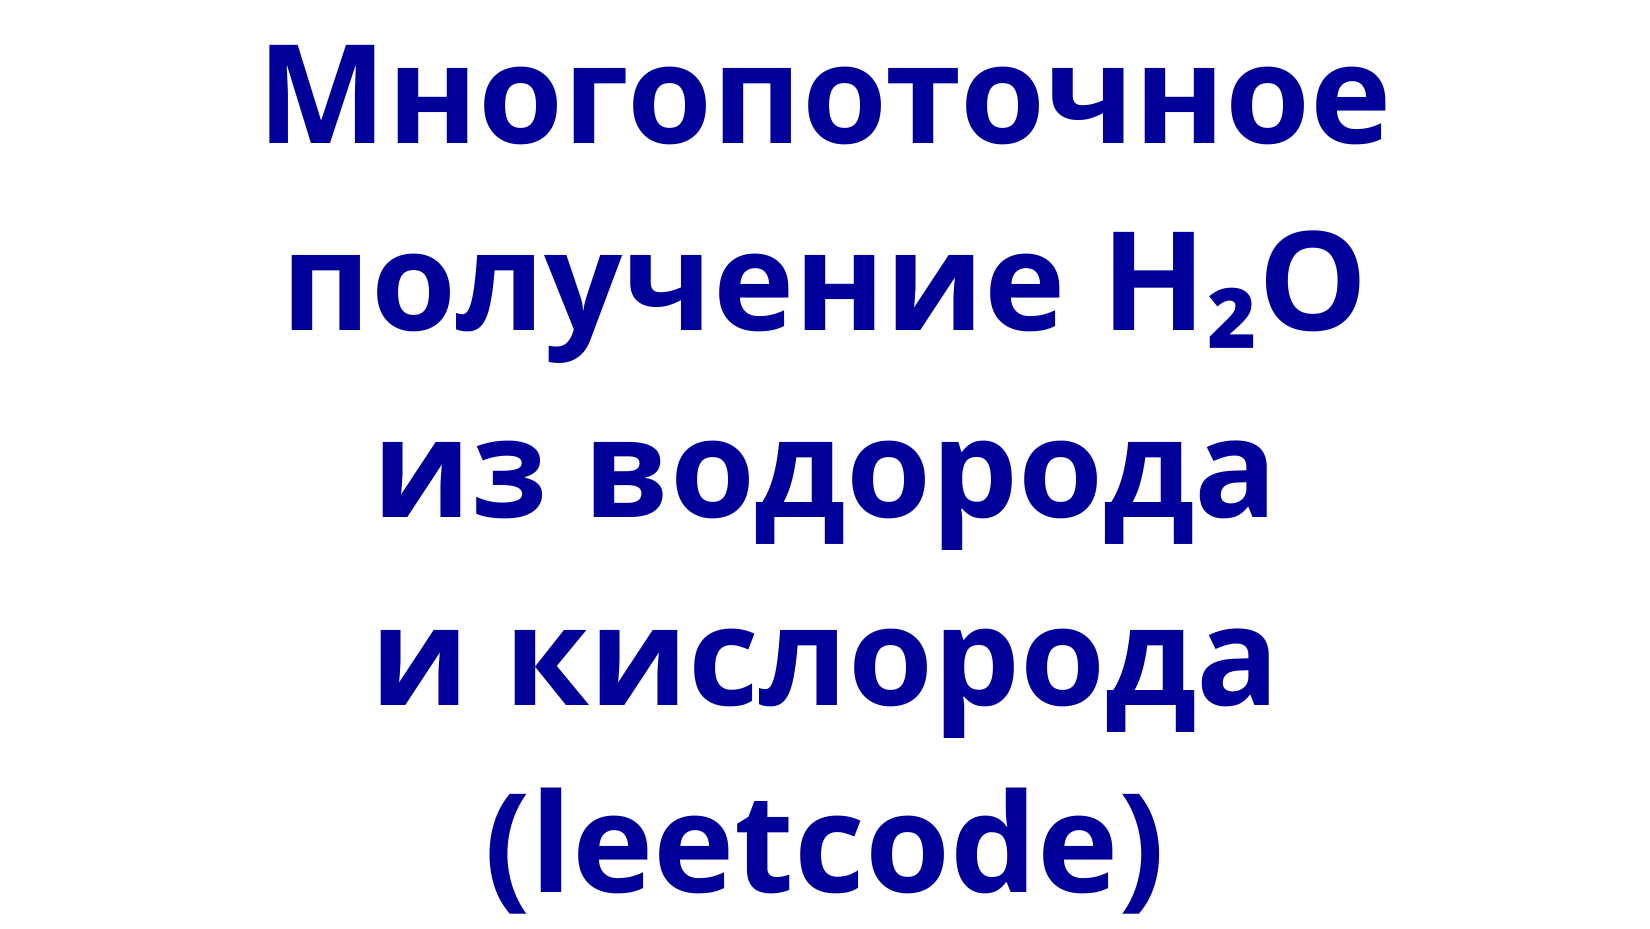

# Многопоточное
получение H₂O
из водорода
и кислорода
(leetcode)